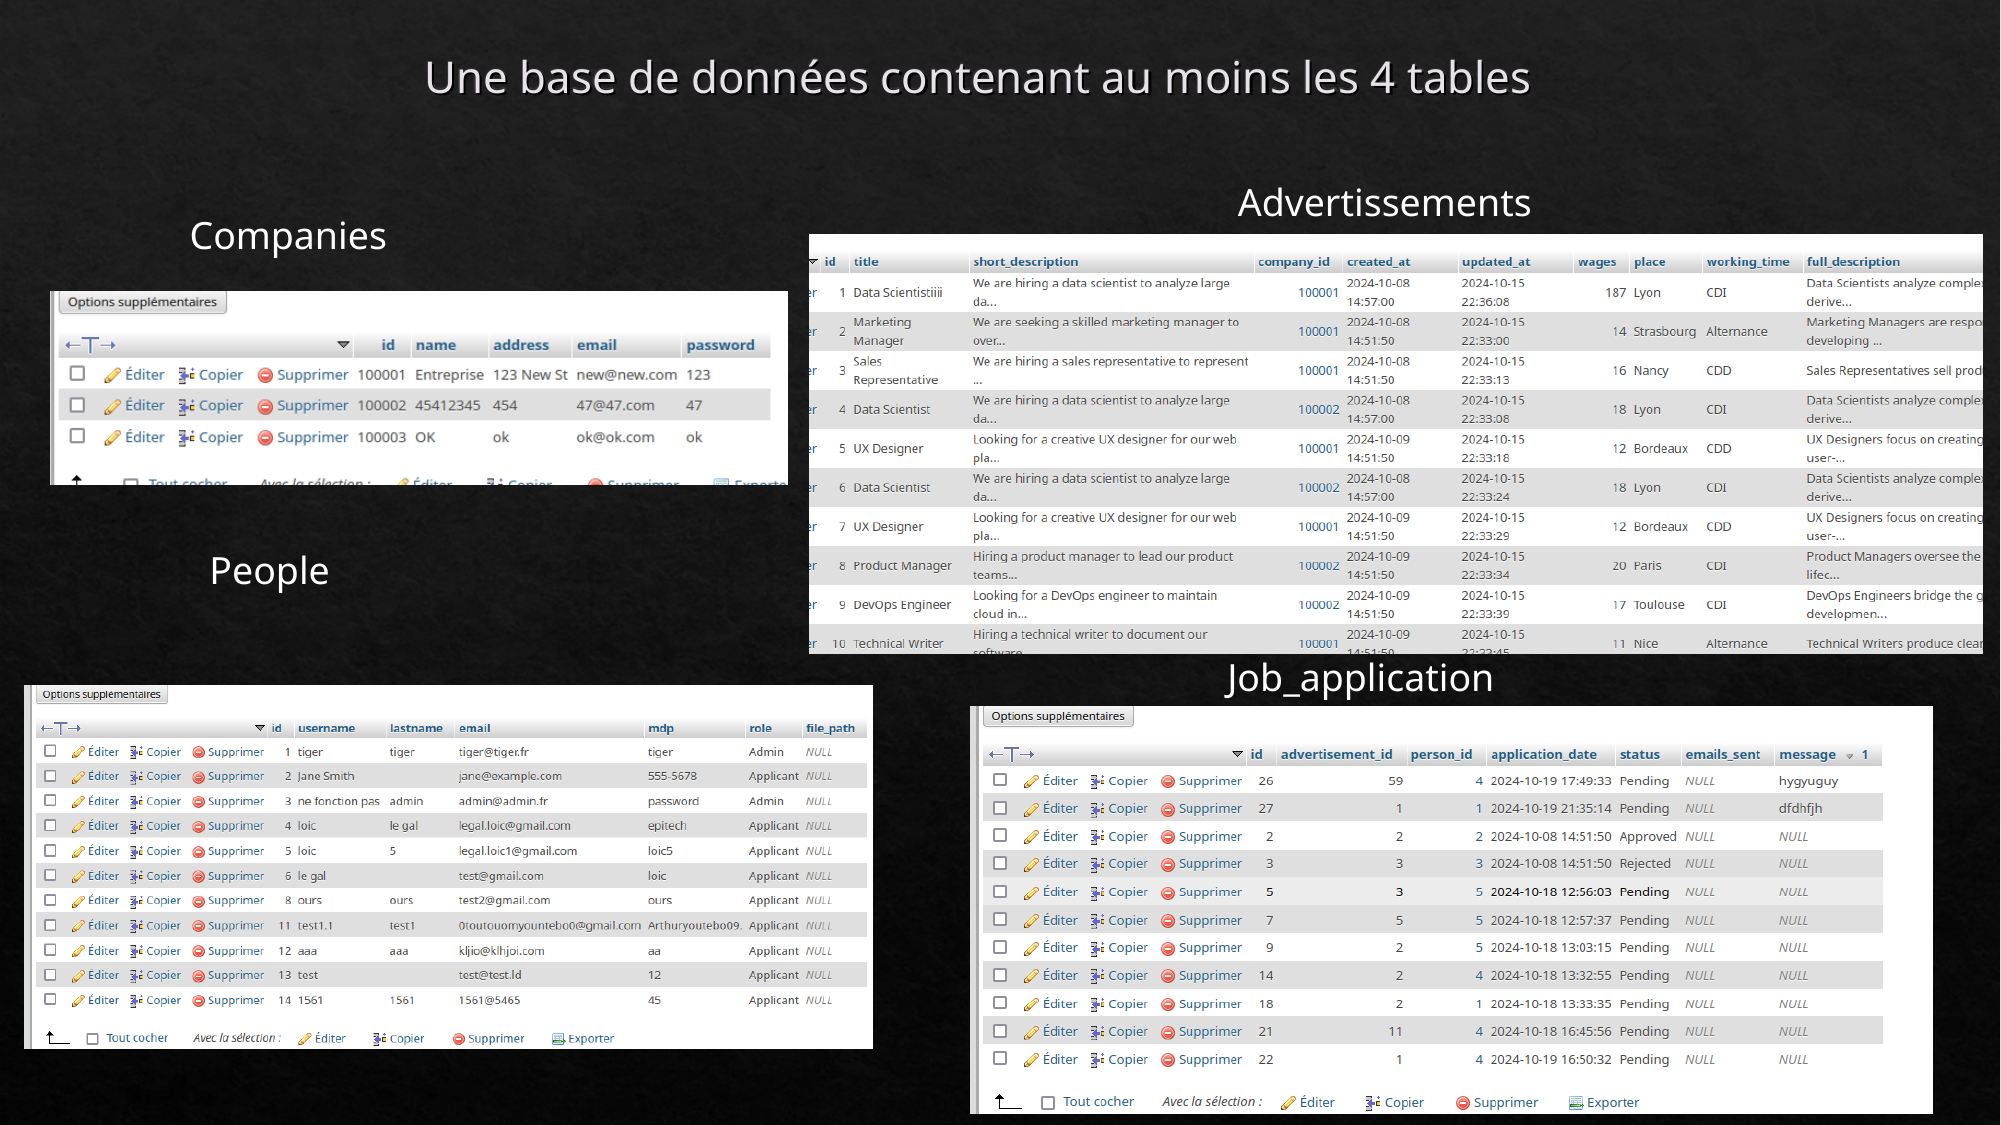

# Une base de données contenant au moins les 4 tables
Advertissements
Companies
People
Job_application